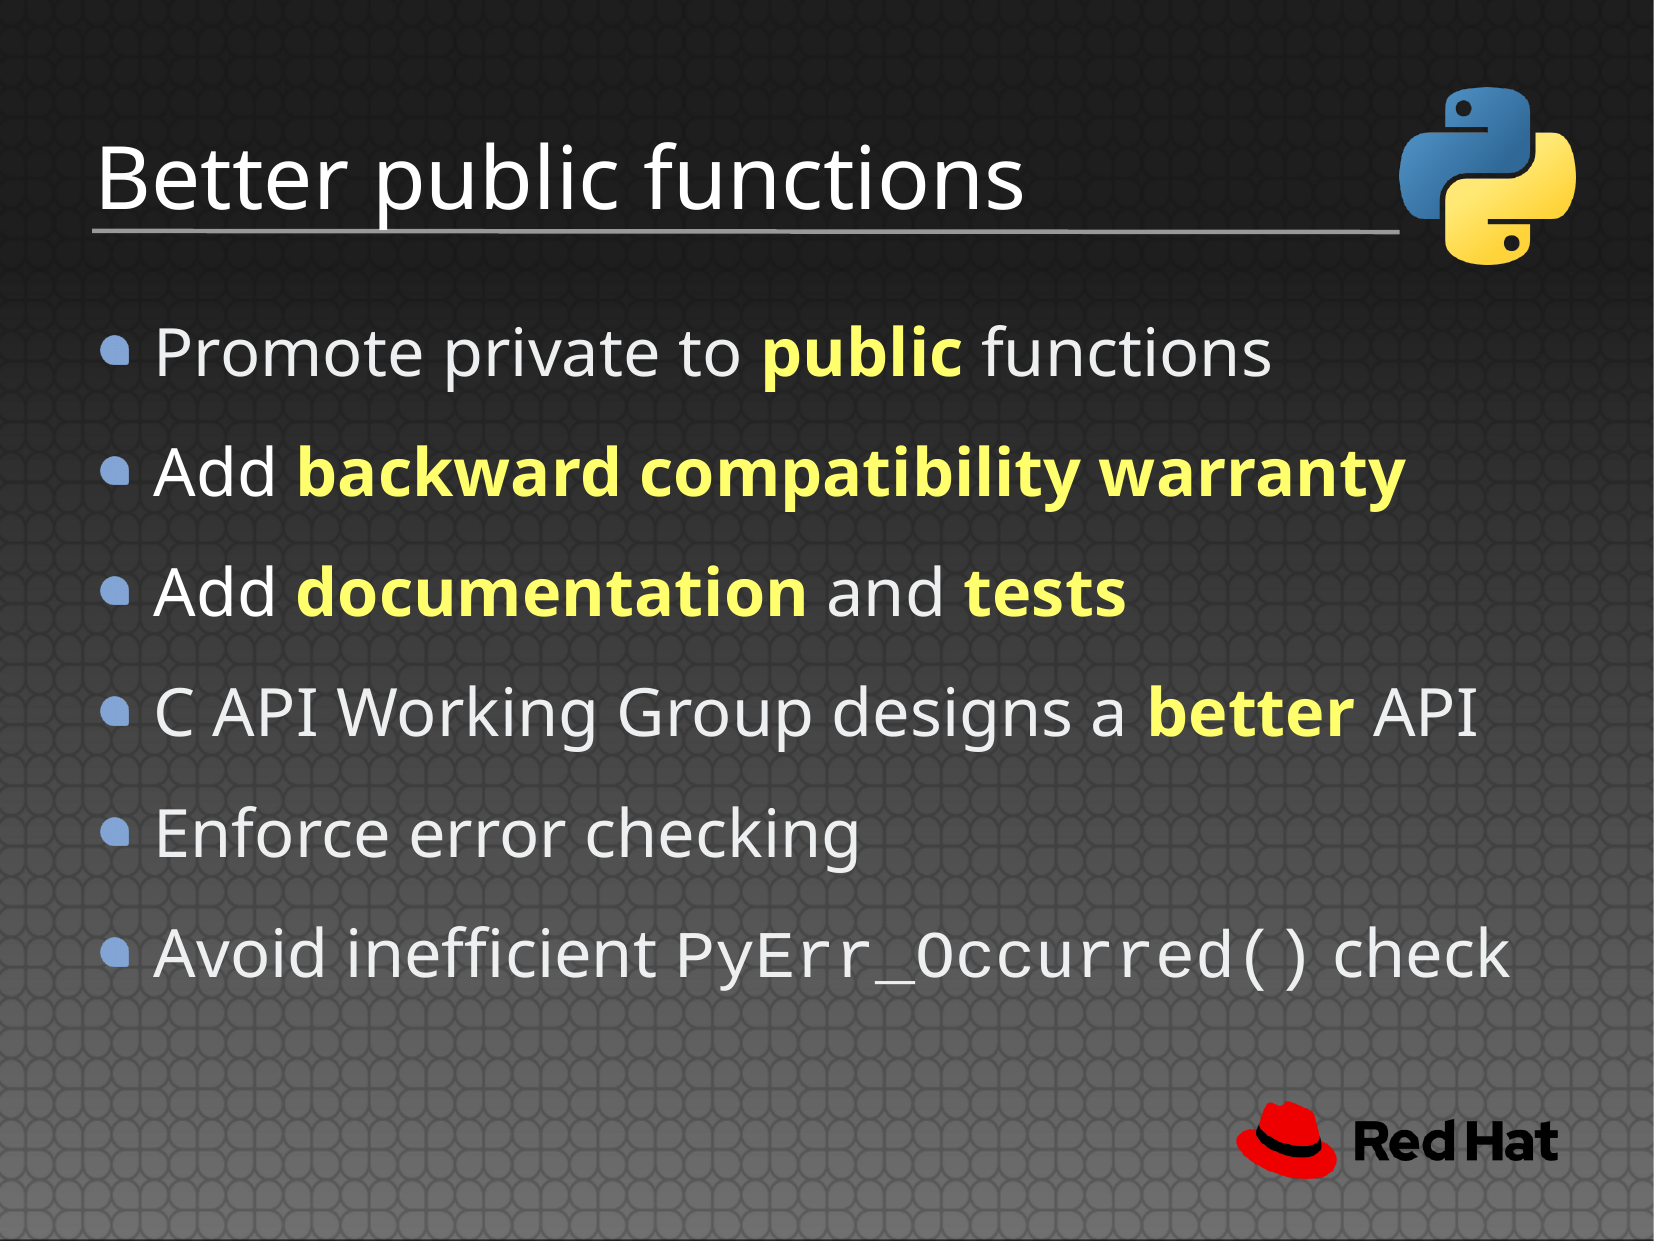

Better public functions
# Promote private to public functions
Add backward compatibility warranty
Add documentation and tests
C API Working Group designs a better API
Enforce error checking
Avoid inefficient PyErr_Occurred() check